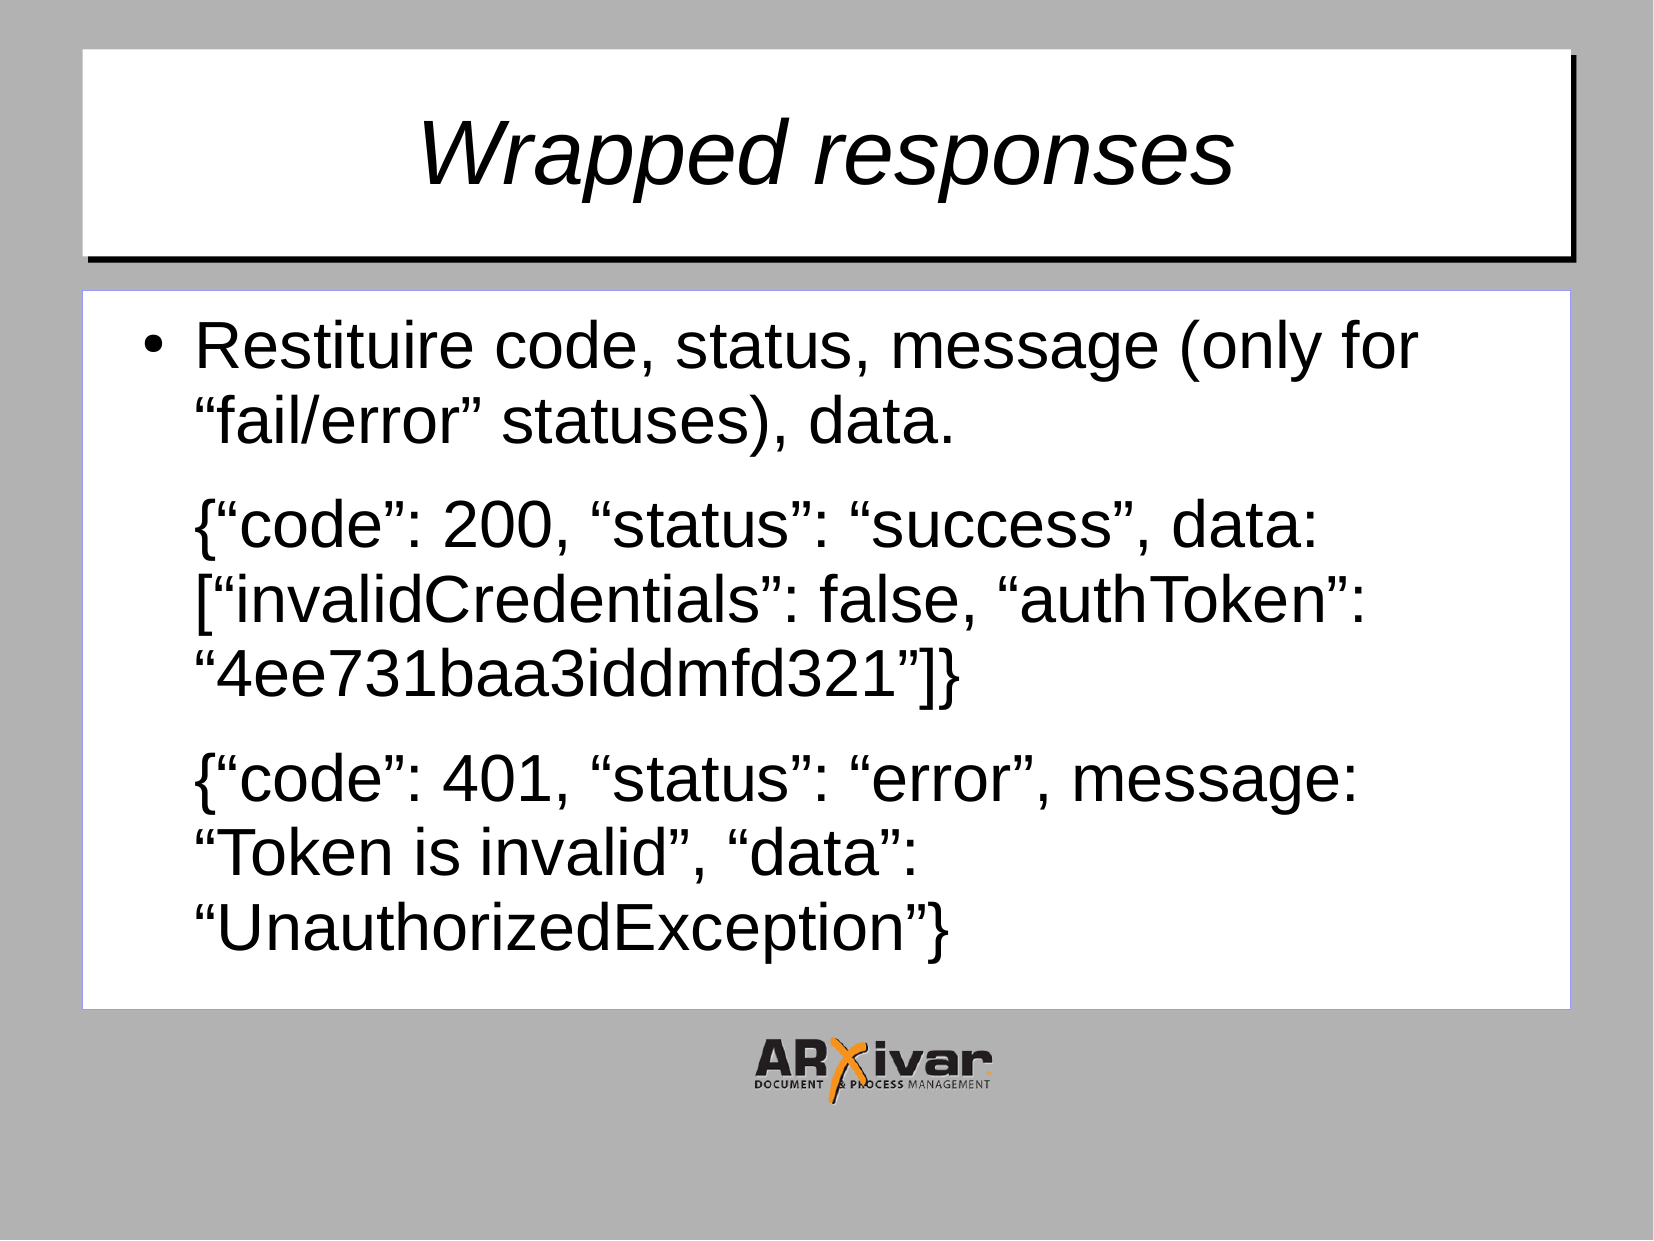

# Wrapped responses
Restituire code, status, message (only for “fail/error” statuses), data.
{“code”: 200, “status”: “success”, data: [“invalidCredentials”: false, “authToken”: “4ee731baa3iddmfd321”]}
{“code”: 401, “status”: “error”, message: “Token is invalid”, “data”: “UnauthorizedException”}